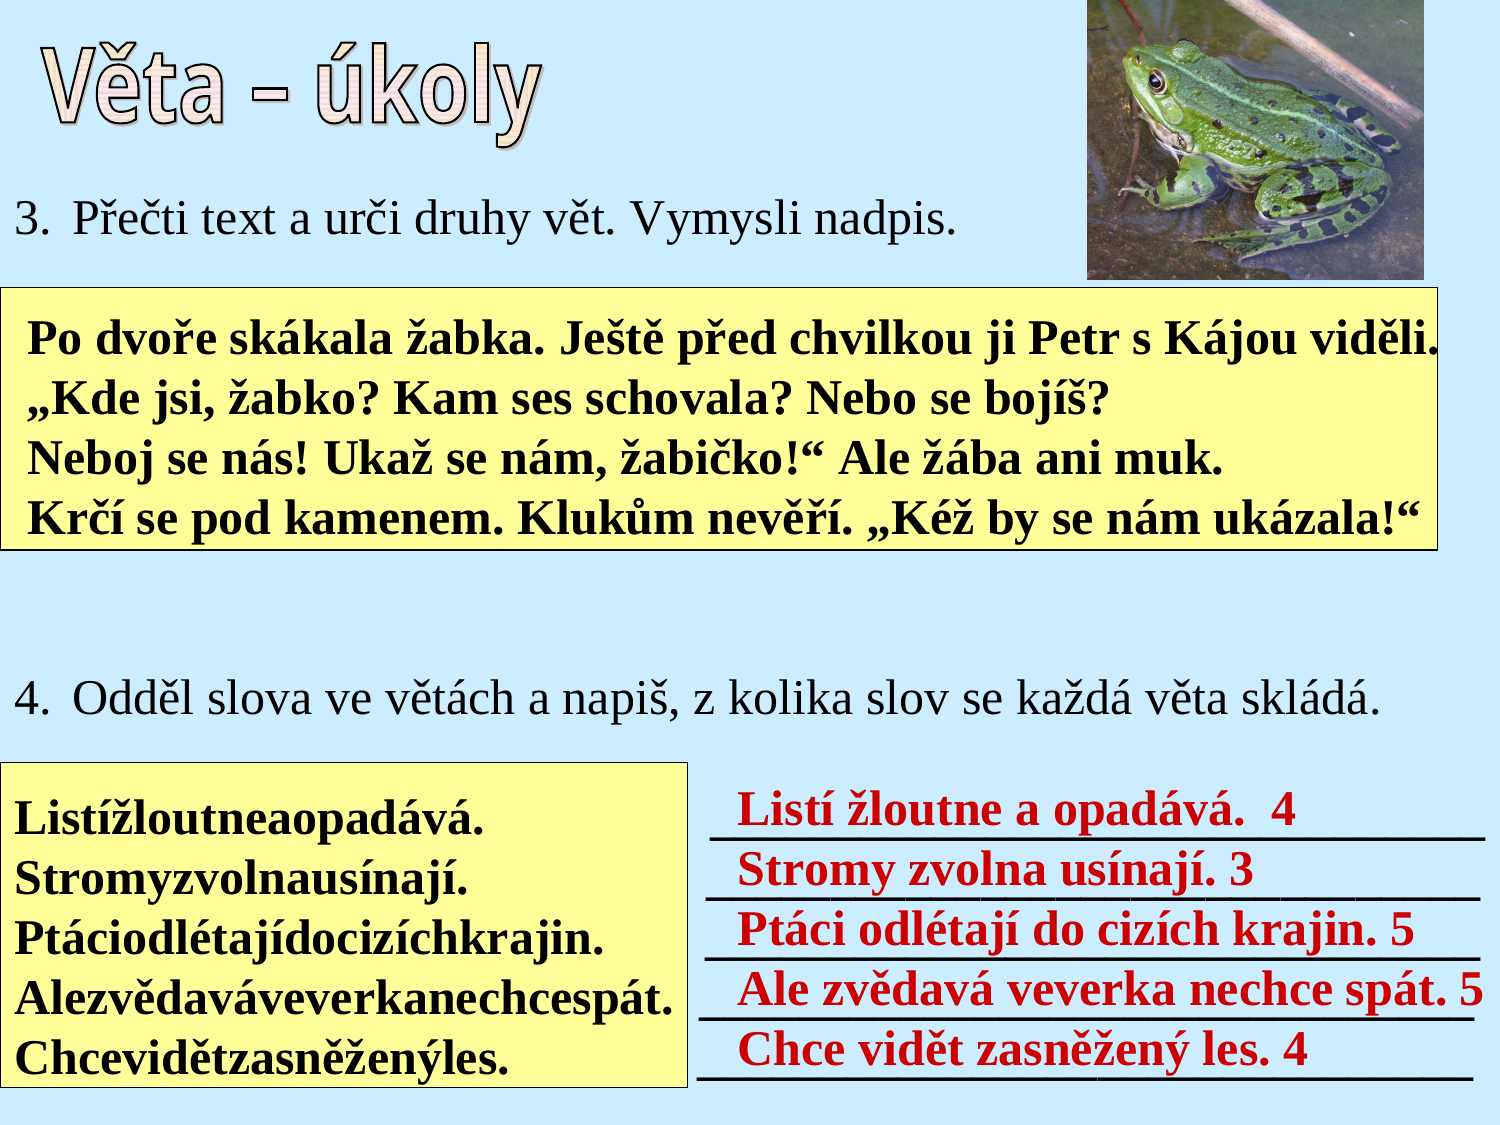

Věta – úkoly
3.	Přečti text a urči druhy vět. Vymysli nadpis.
 Po dvoře skákala žabka. Ještě před chvilkou ji Petr s Kájou viděli.
 „Kde jsi, žabko? Kam ses schovala? Nebo se bojíš?
 Neboj se nás! Ukaž se nám, žabičko!“ Ale žába ani muk.
 Krčí se pod kamenem. Klukům nevěří. „Kéž by se nám ukázala!“
4.	Odděl slova ve větách a napiš, z kolika slov se každá věta skládá.
Listížloutneaopadává. _______________________________
Stromyzvolnausínají. _______________________________
Ptáciodlétajídocizíchkrajin. _______________________________
Alezvědaváveverkanechcespát. _______________________________
Chcevidětzasněženýles. _______________________________
Listí žloutne a opadává. 4
Stromy zvolna usínají. 3
Ptáci odlétají do cizích krajin. 5
Ale zvědavá veverka nechce spát. 5
Chce vidět zasněžený les. 4